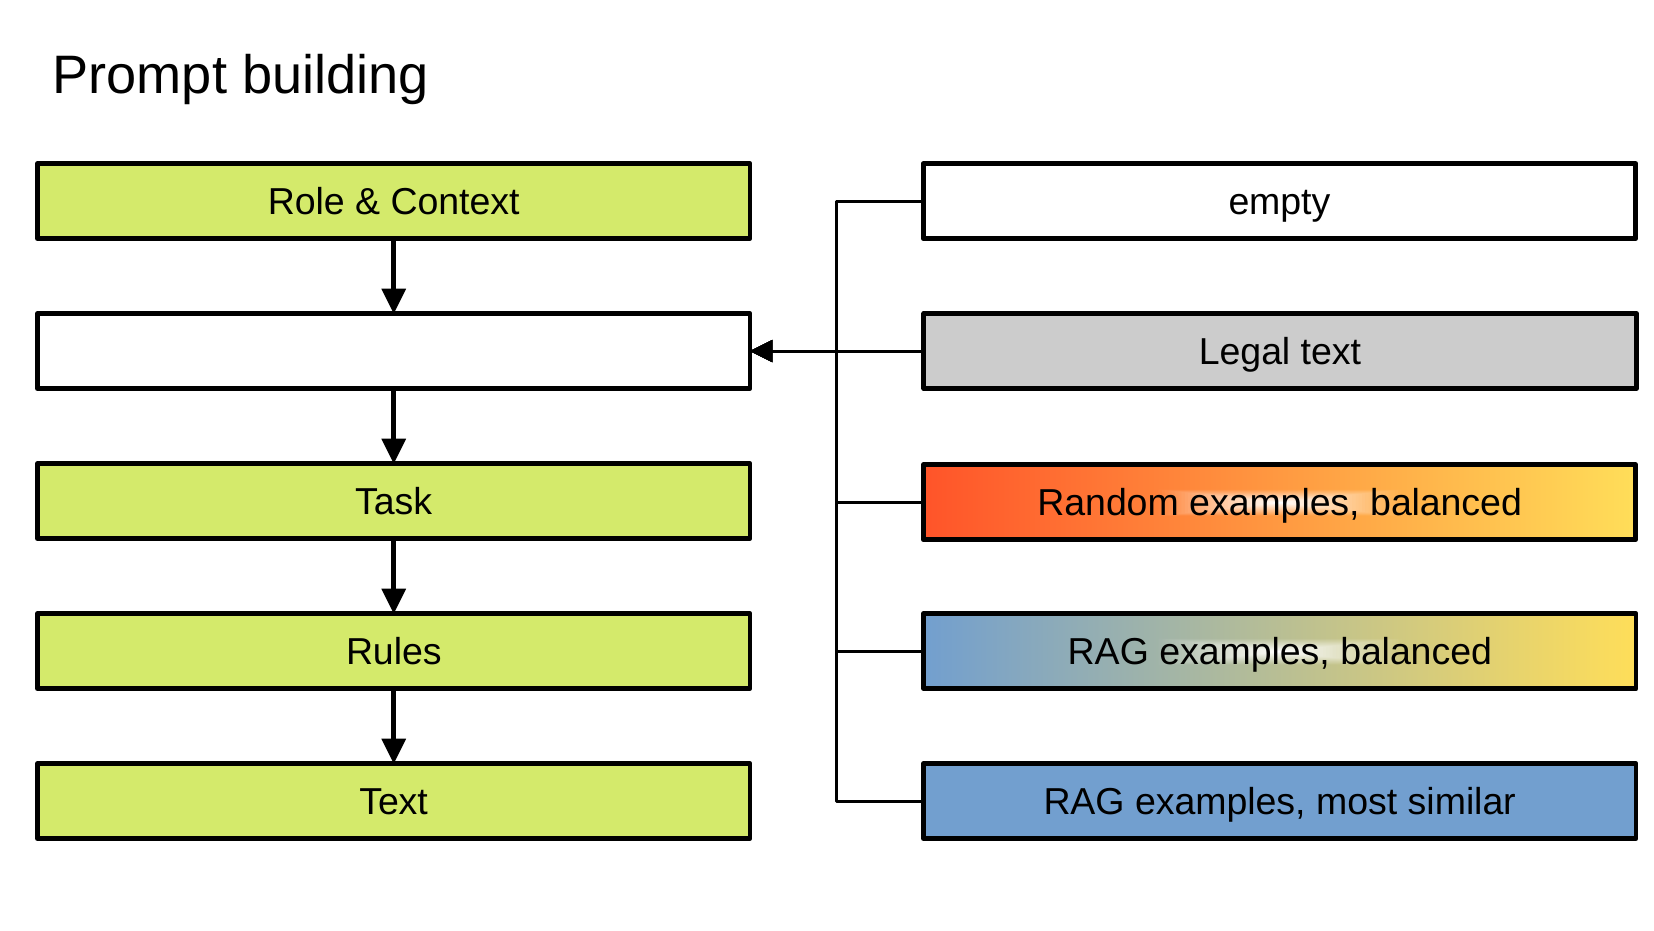

Prompt building
Role & Context
empty
Legal text
Task
Random examples, balanced
Rules
RAG examples, balanced
Text
RAG examples, most similar